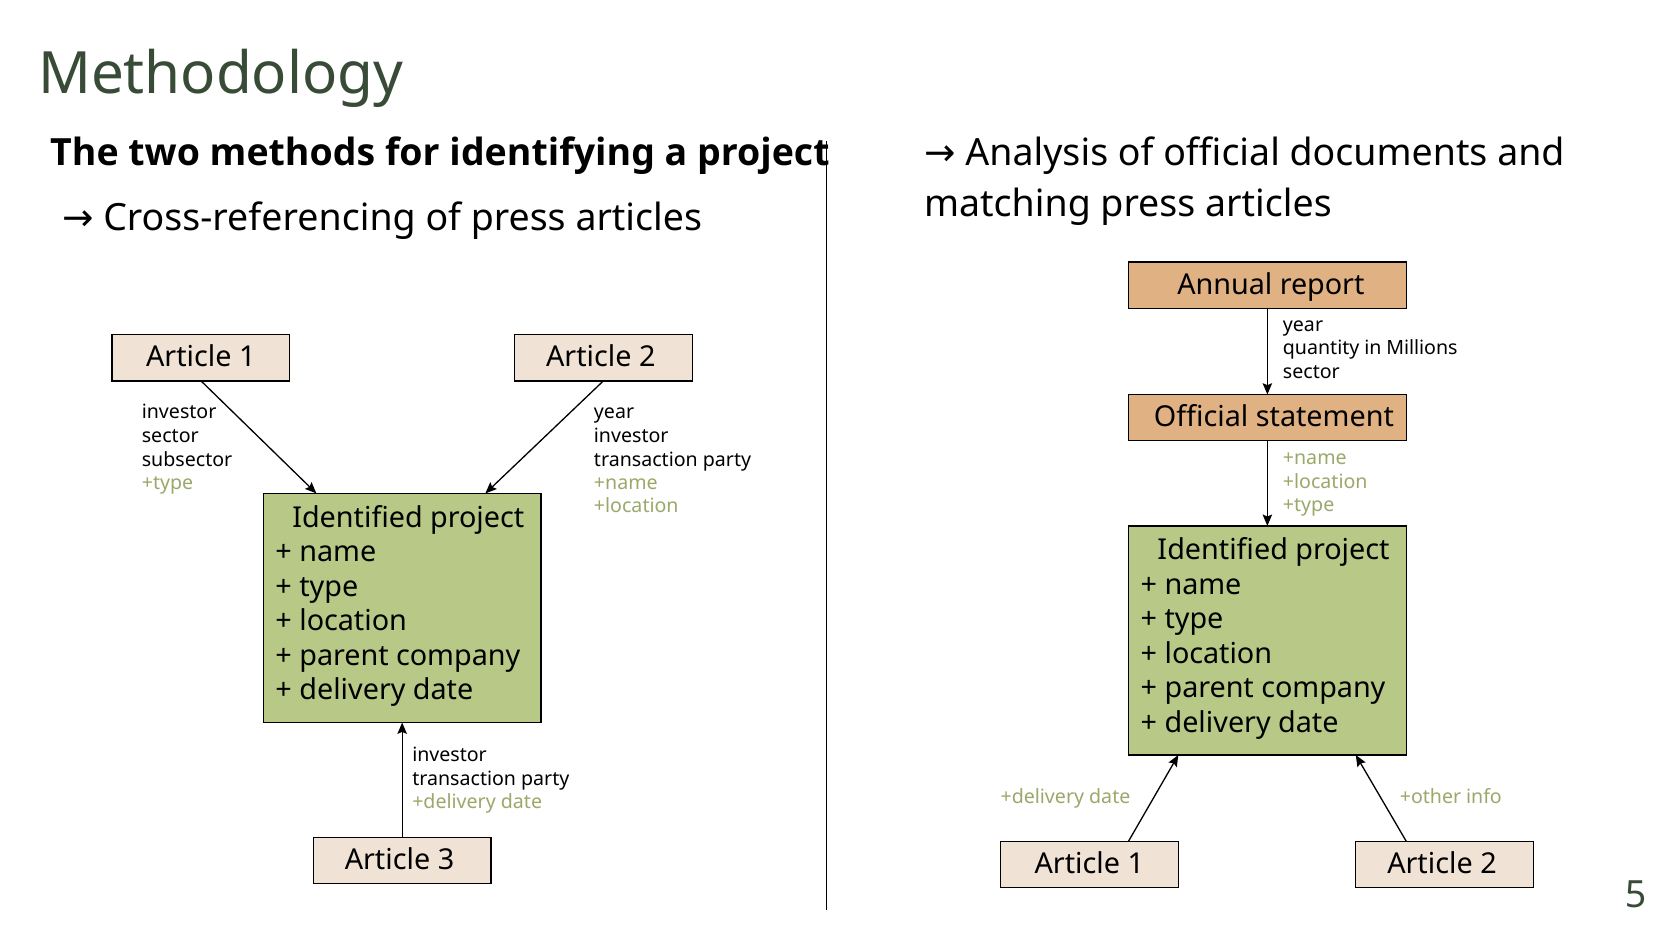

Methodology
The two methods for identifying a project
→ Analysis of official documents and matching press articles
→ Cross-referencing of press articles